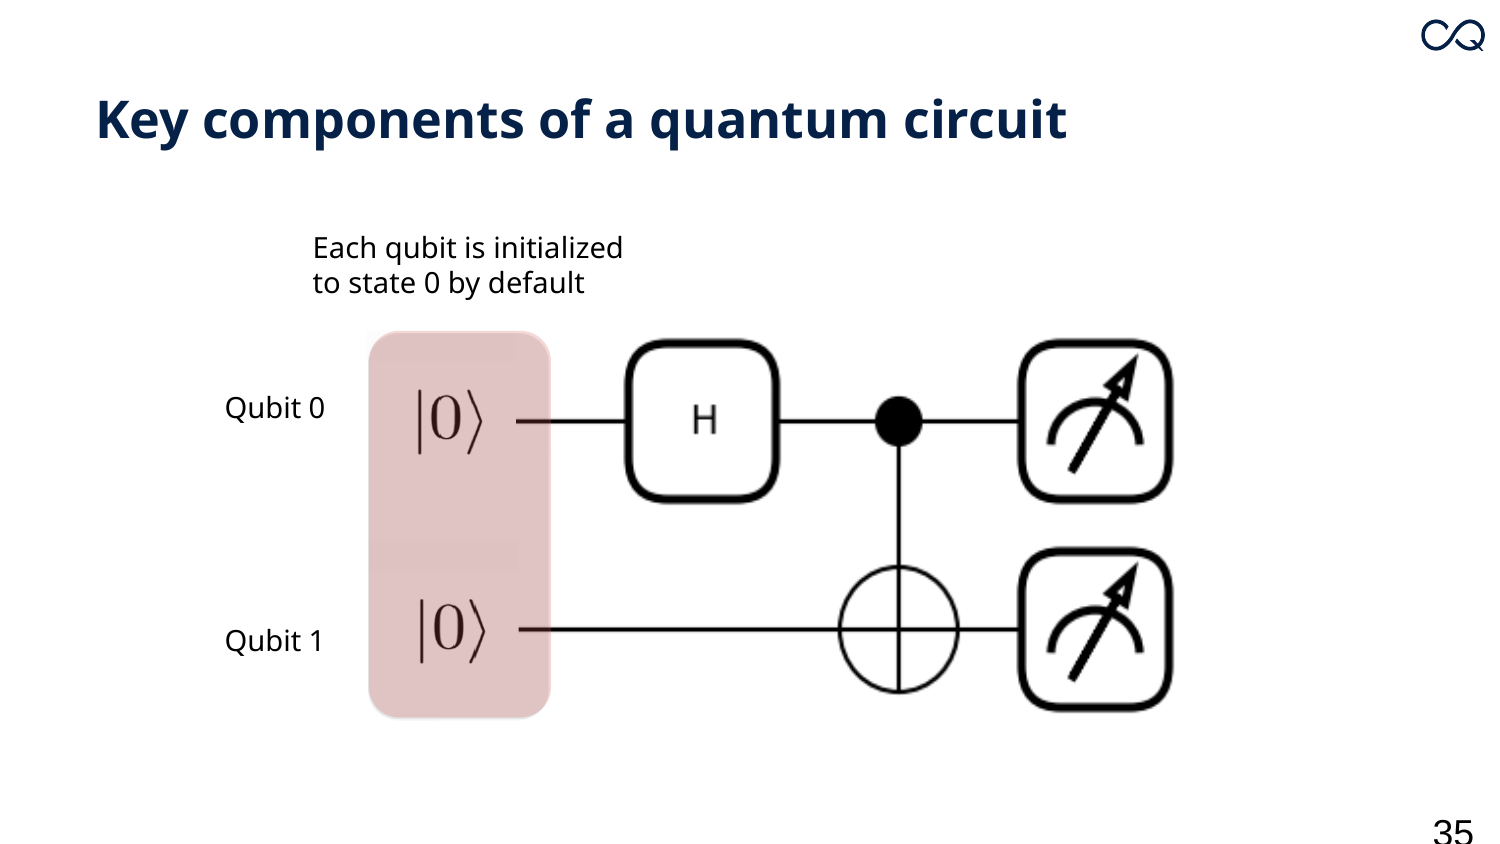

# Key components of a quantum circuit
Each qubit is initialized to state 0 by default
Qubit 0
Qubit 1